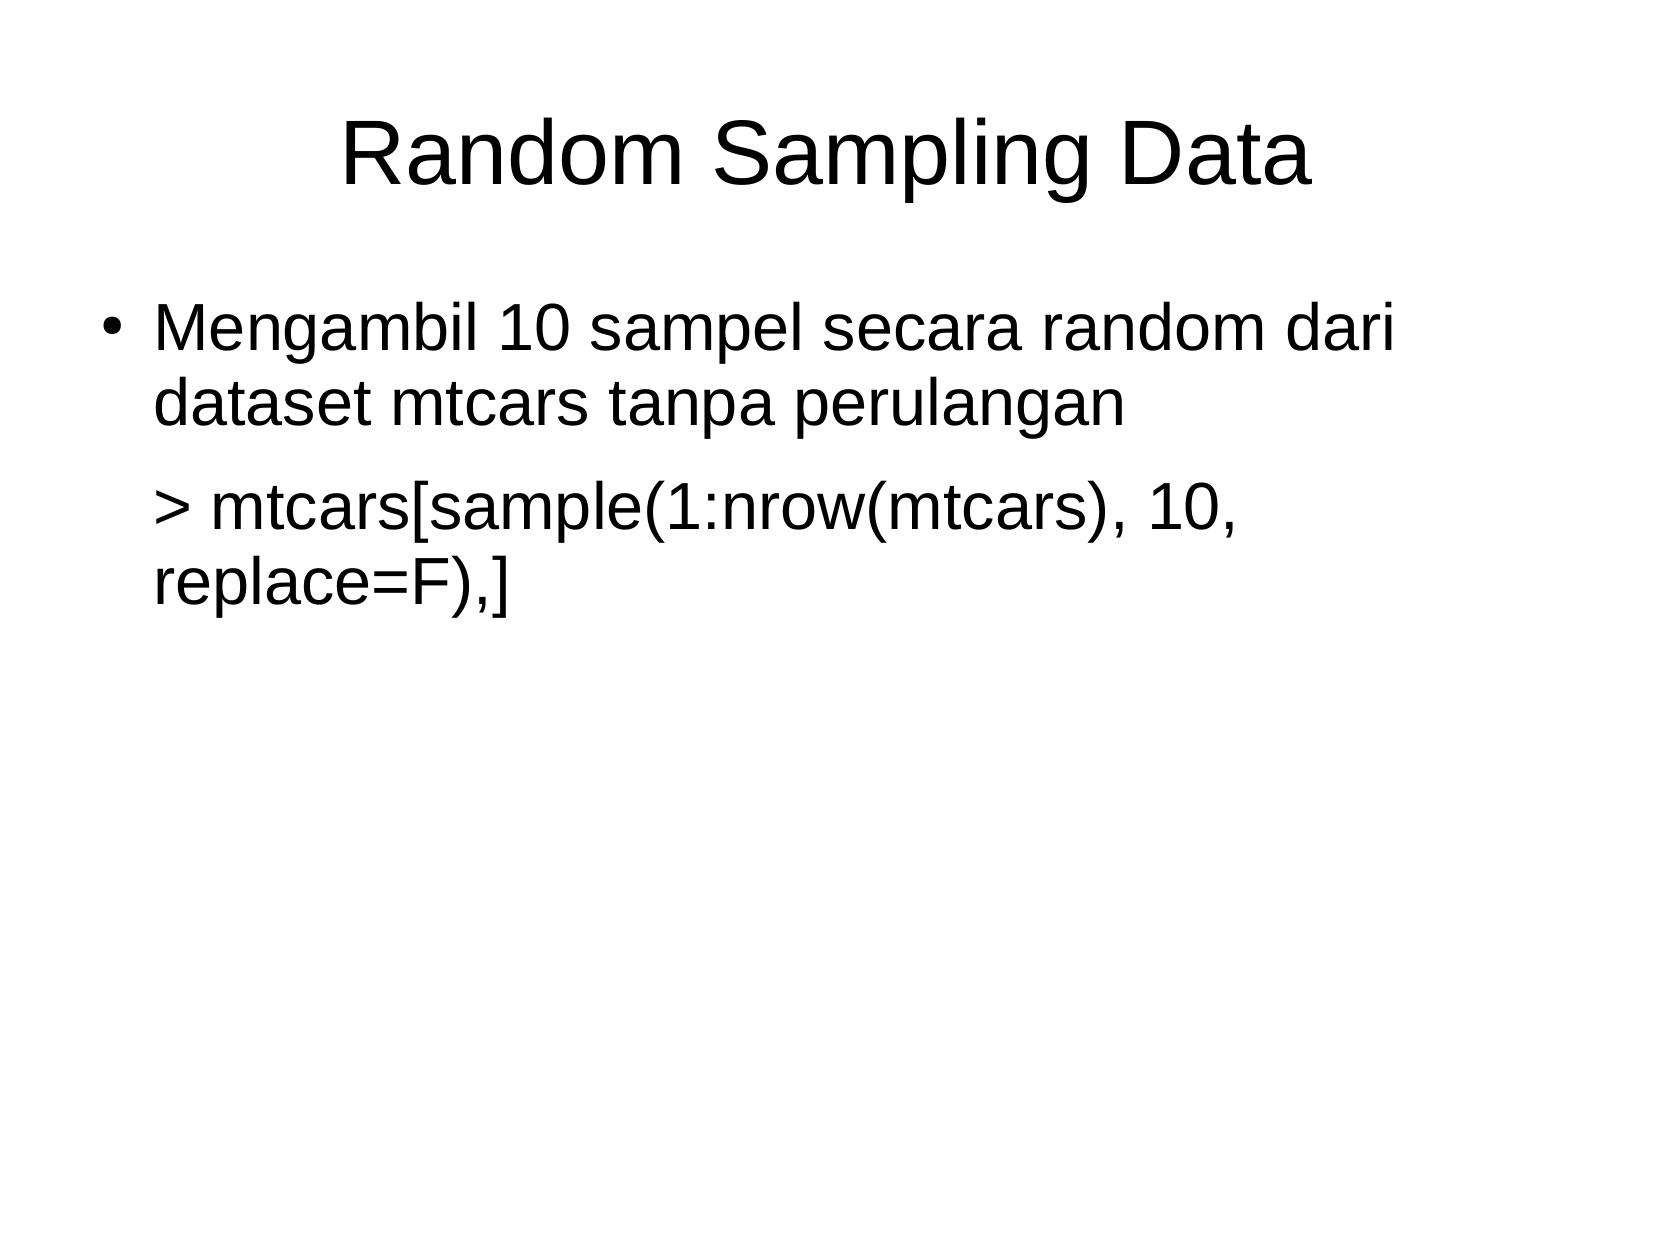

# Random Sampling Data
Mengambil 10 sampel secara random dari dataset mtcars tanpa perulangan
> mtcars[sample(1:nrow(mtcars), 10, replace=F),]